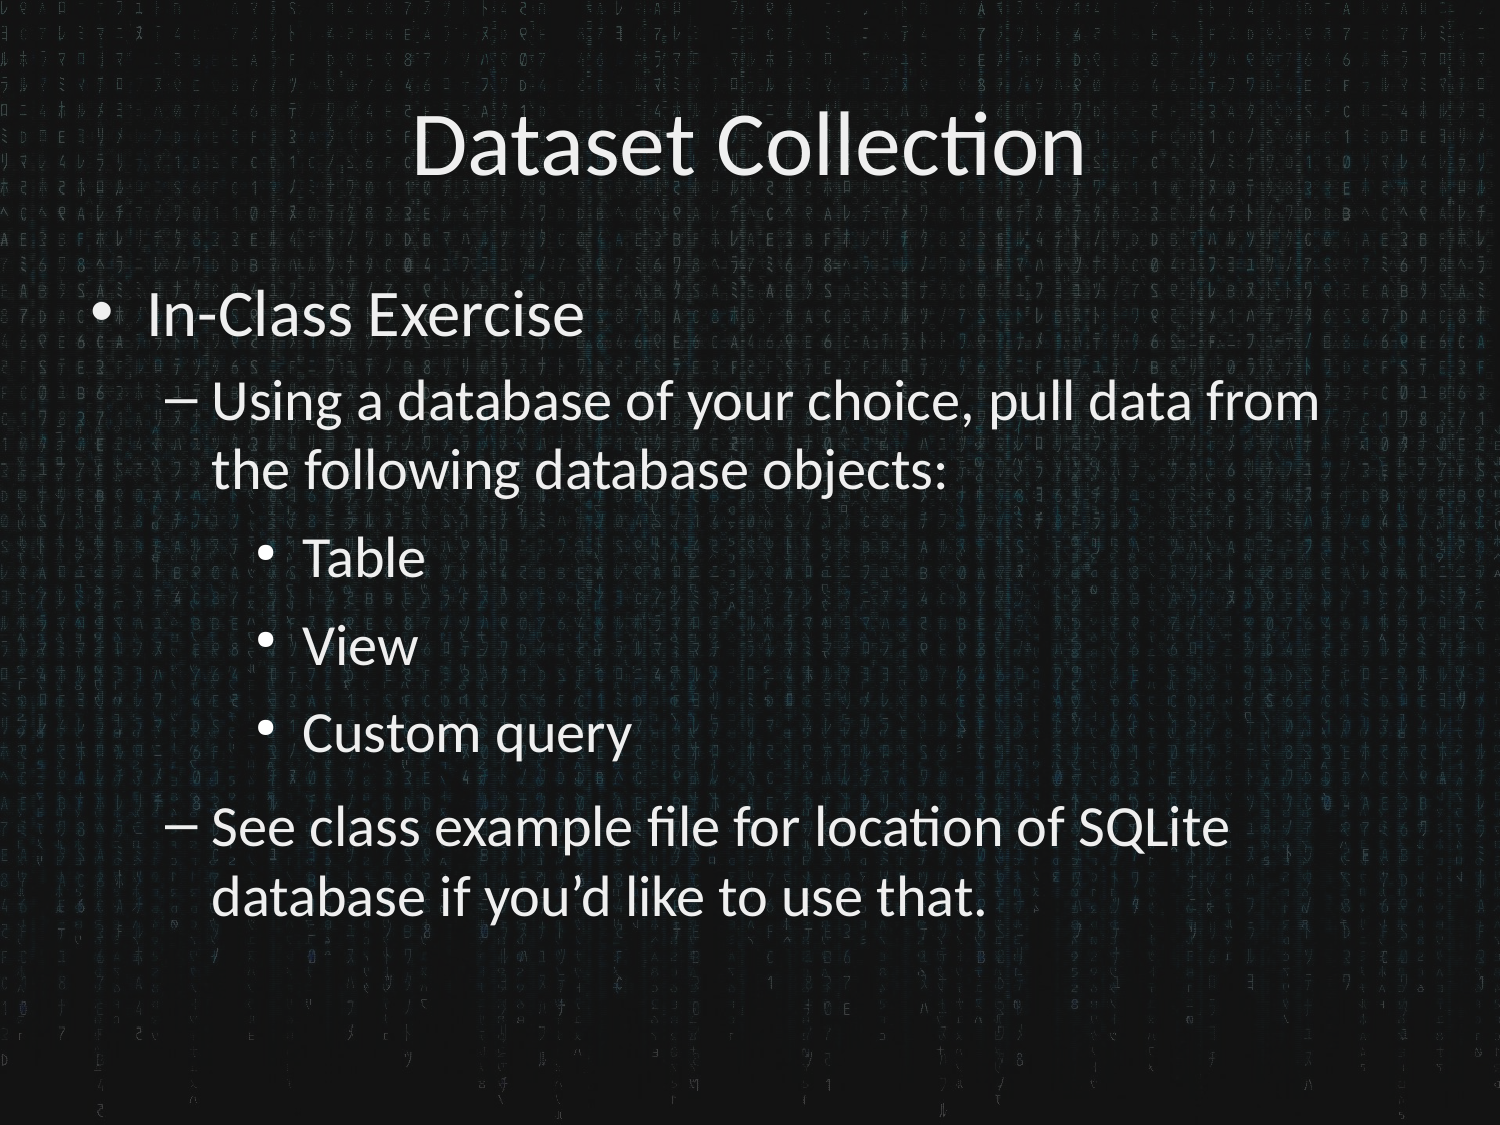

# Dataset Collection
In-Class Exercise
Using a database of your choice, pull data from the following database objects:
Table
View
Custom query
See class example file for location of SQLite database if you’d like to use that.